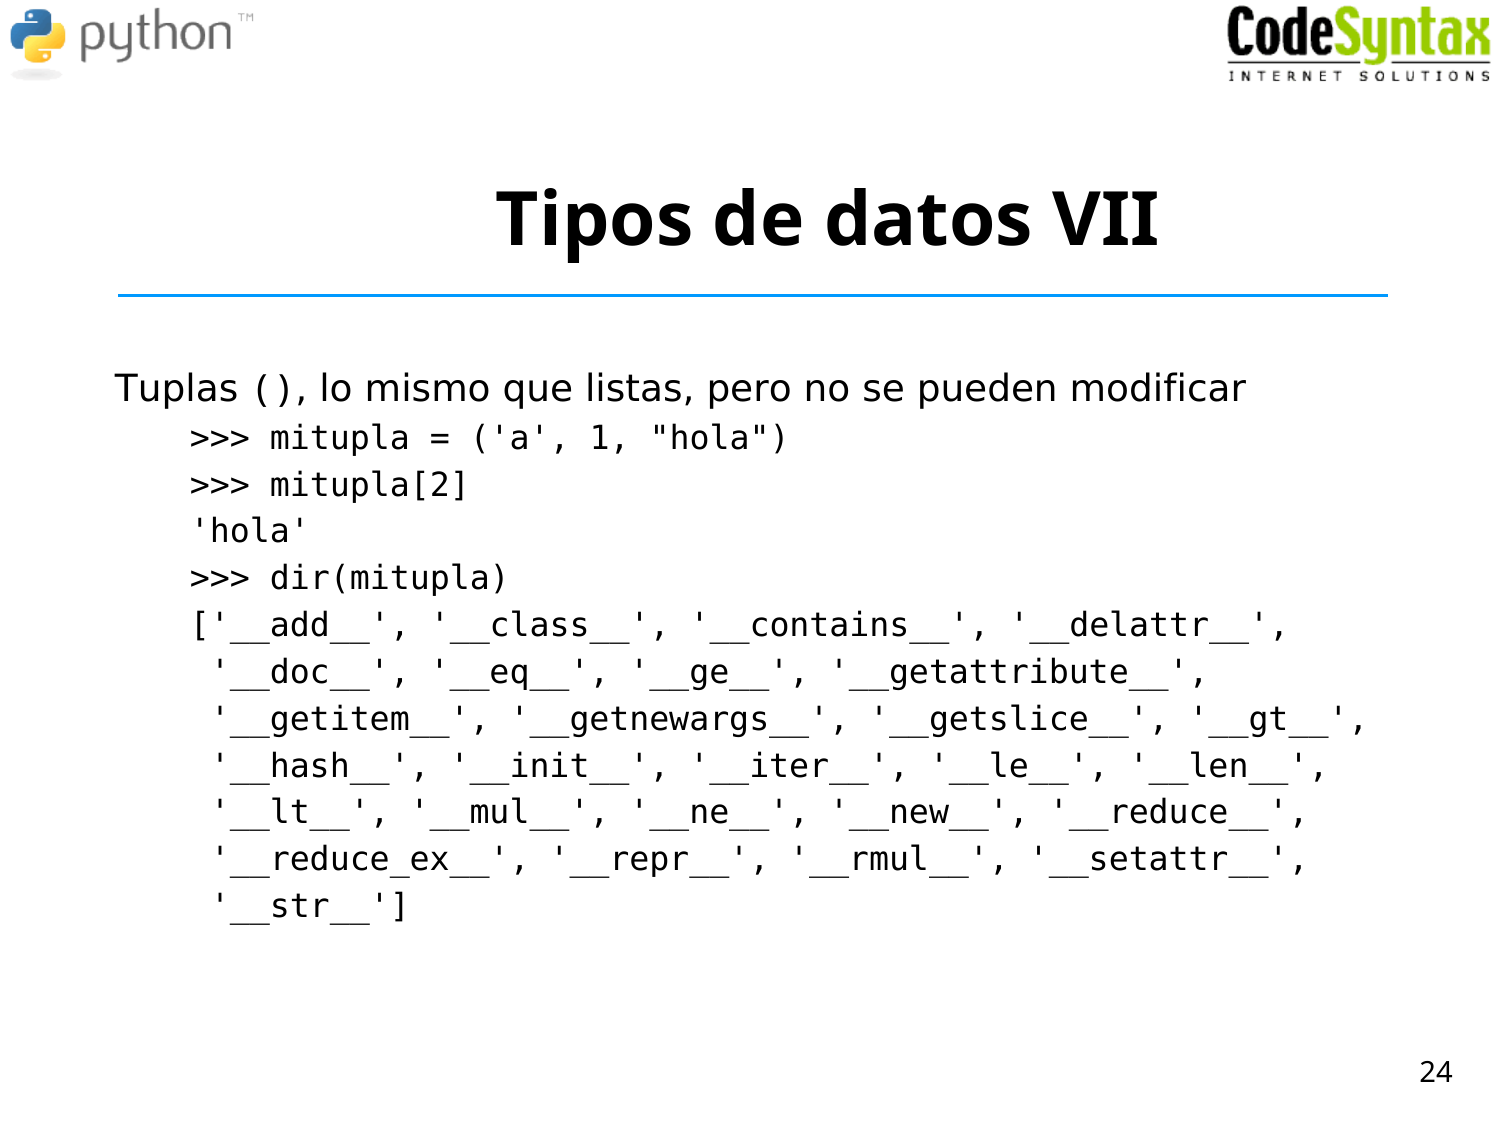

# Tipos de datos VII
Tuplas (), lo mismo que listas, pero no se pueden modificar
>>> mitupla = ('a', 1, "hola")
>>> mitupla[2]
'hola'
>>> dir(mitupla)
['__add__', '__class__', '__contains__', '__delattr__',
 '__doc__', '__eq__', '__ge__', '__getattribute__',
 '__getitem__', '__getnewargs__', '__getslice__', '__gt__',
 '__hash__', '__init__', '__iter__', '__le__', '__len__',
 '__lt__', '__mul__', '__ne__', '__new__', '__reduce__',
 '__reduce_ex__', '__repr__', '__rmul__', '__setattr__',
 '__str__']
24